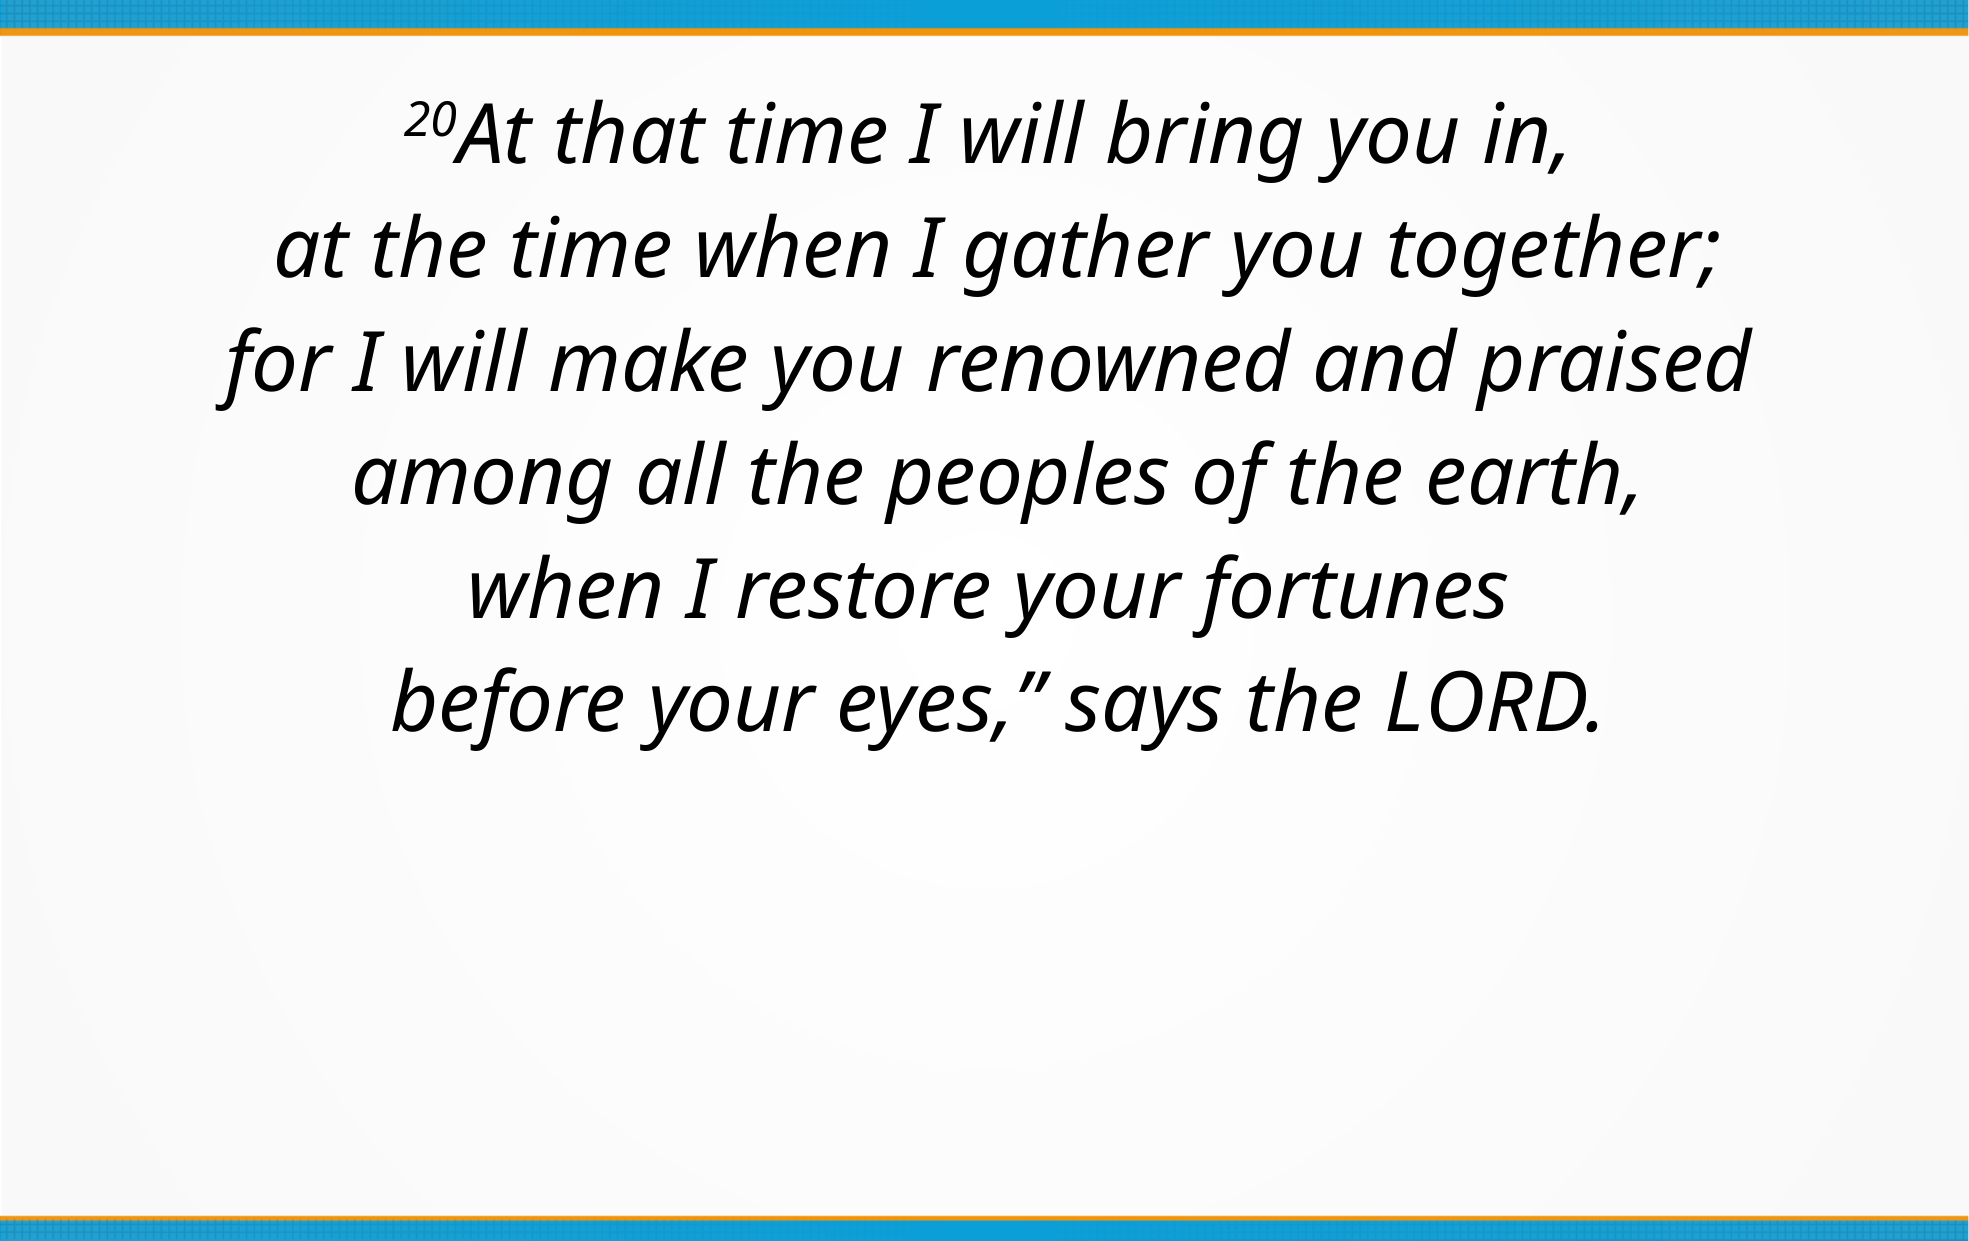

# 20At that time I will bring you in,
at the time when I gather you together;
for I will make you renowned and praised
among all the peoples of the earth,
when I restore your fortunes
before your eyes,” says the LORD.